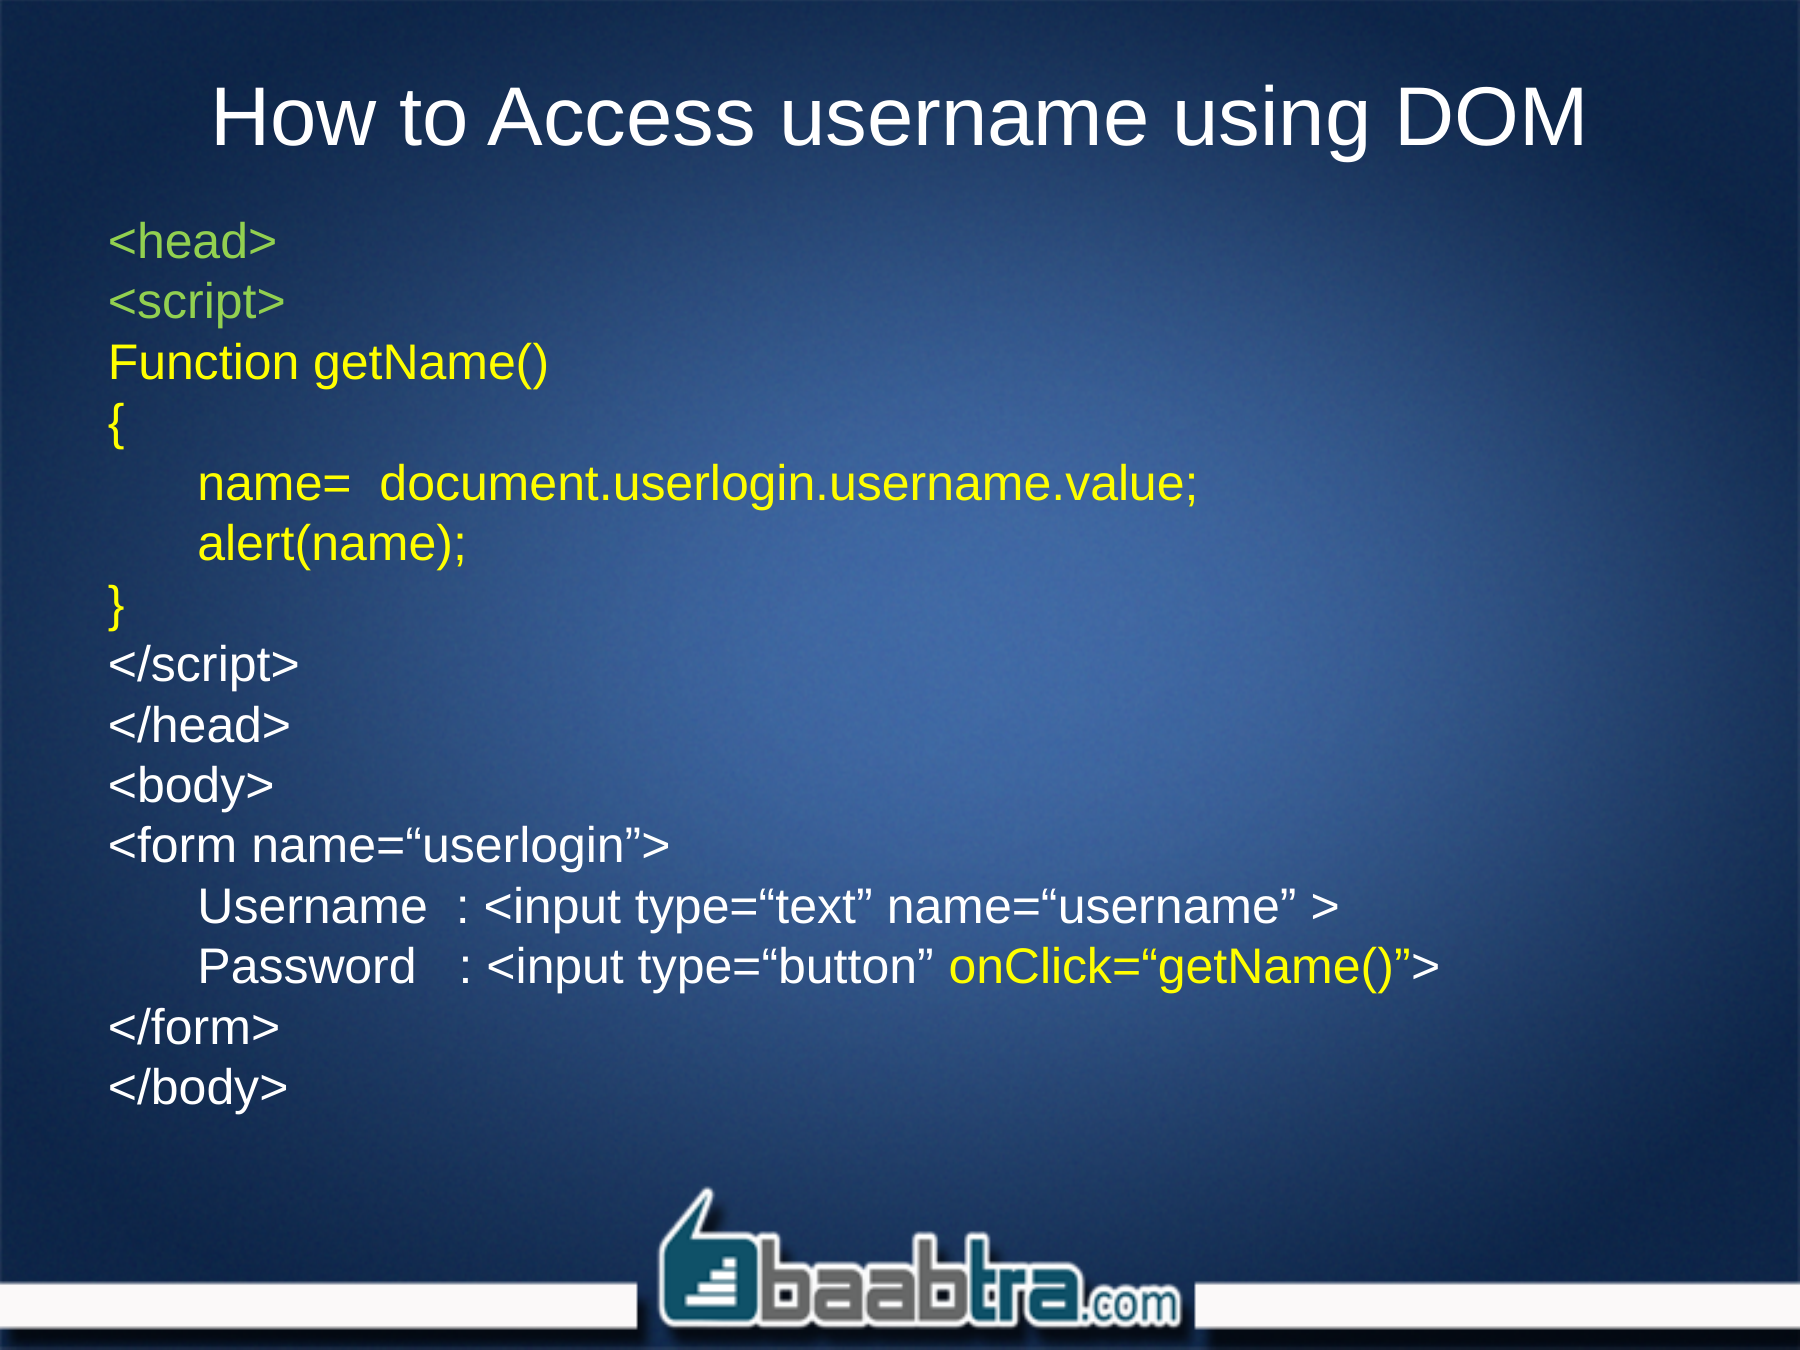

# How to Access username using DOM
<head>
<script>
Function getName()
{
name= document.userlogin.username.value;
alert(name);
}
</script>
</head>
<body>
<form name=“userlogin”>
Username : <input type=“text” name=“username” >
Password : <input type=“button” onClick=“getName()”>
</form>
</body>